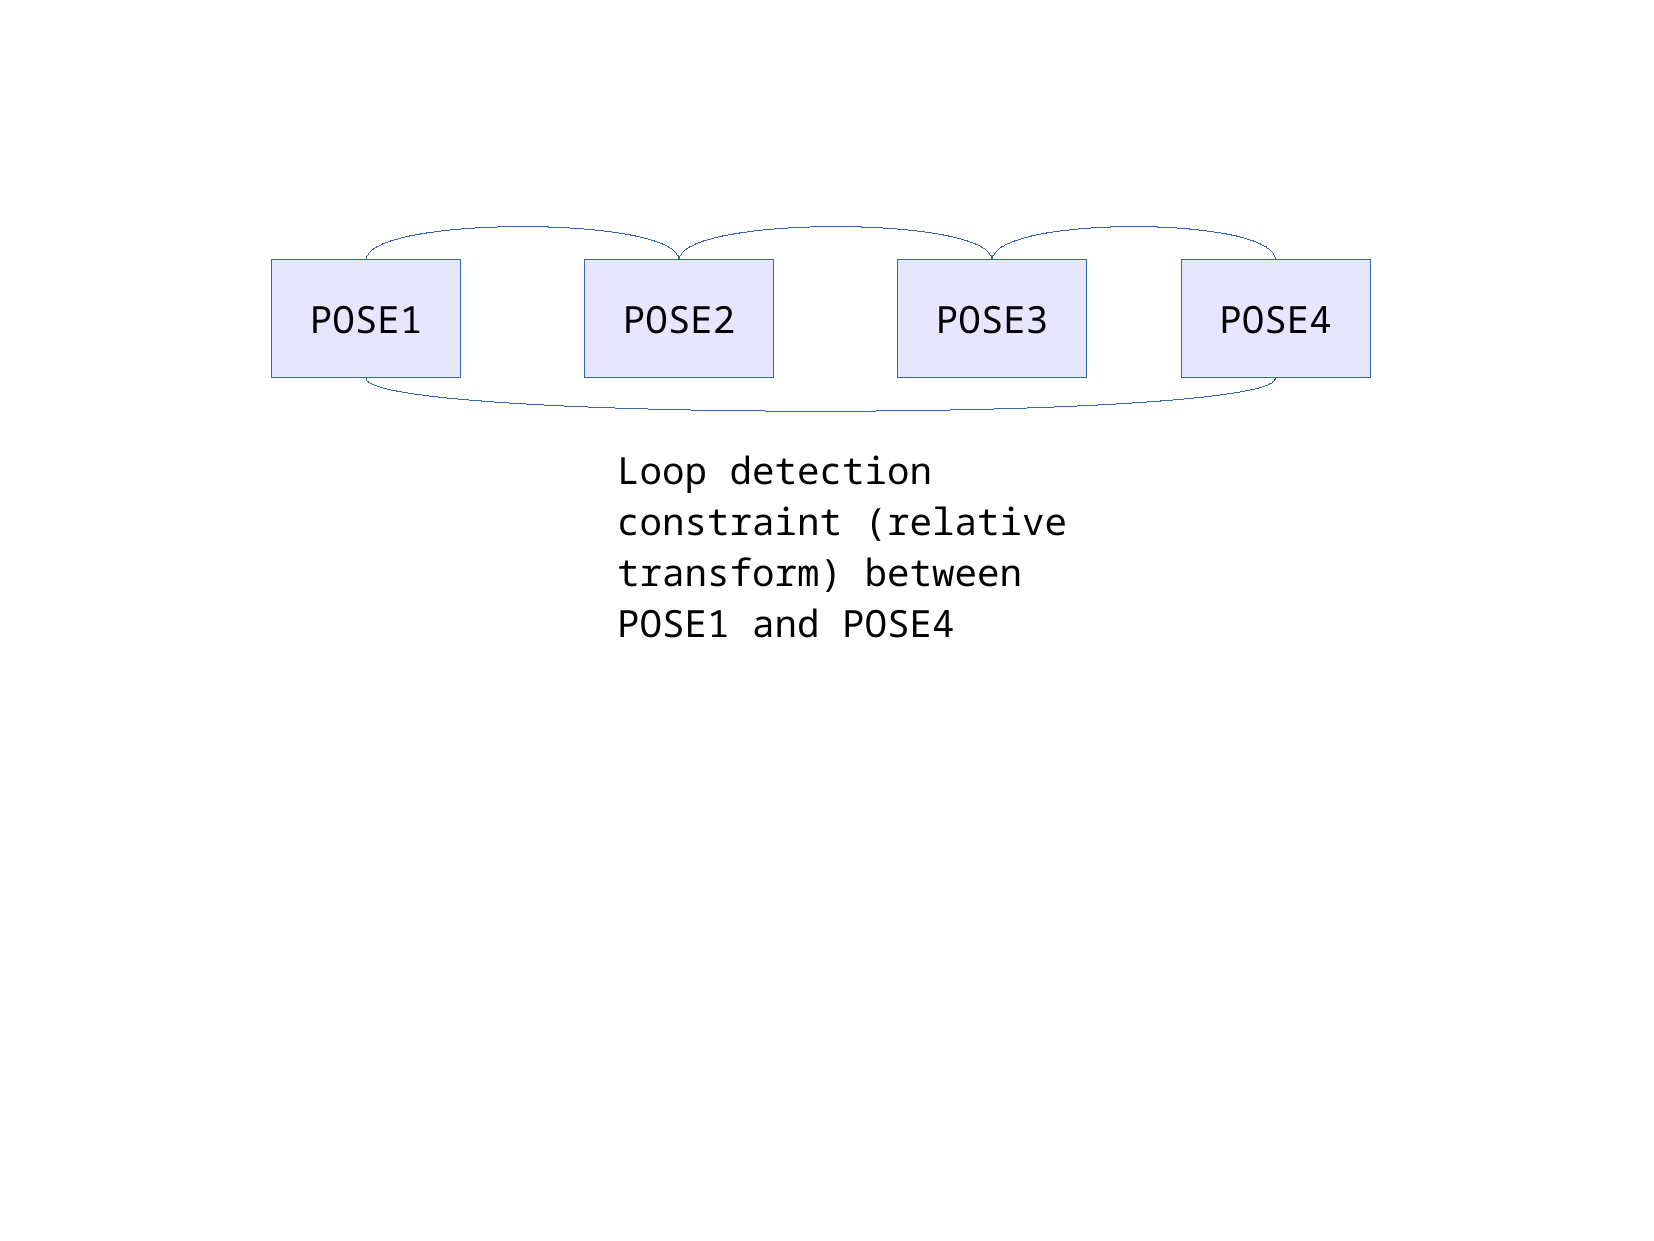

POSE1
POSE2
POSE3
POSE4
Loop detection constraint (relative transform) between POSE1 and POSE4